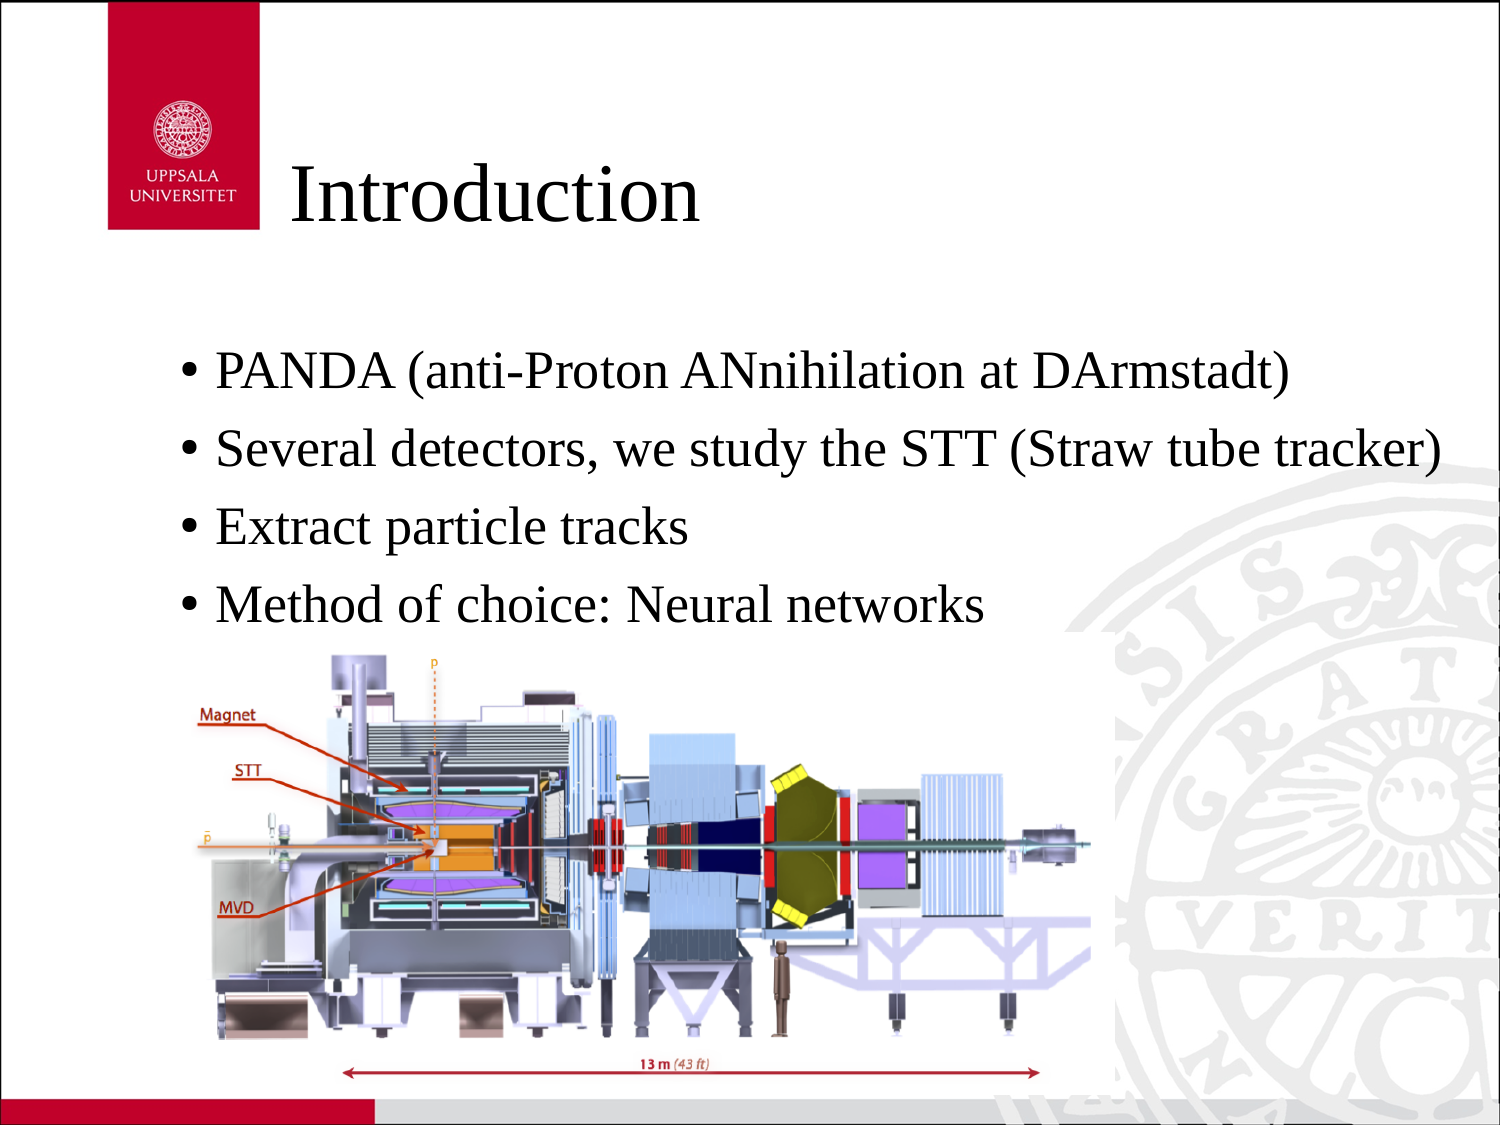

# Introduction
PANDA (anti-Proton ANnihilation at DArmstadt)
Several detectors, we study the STT (Straw tube tracker)
Extract particle tracks
Method of choice: Neural networks